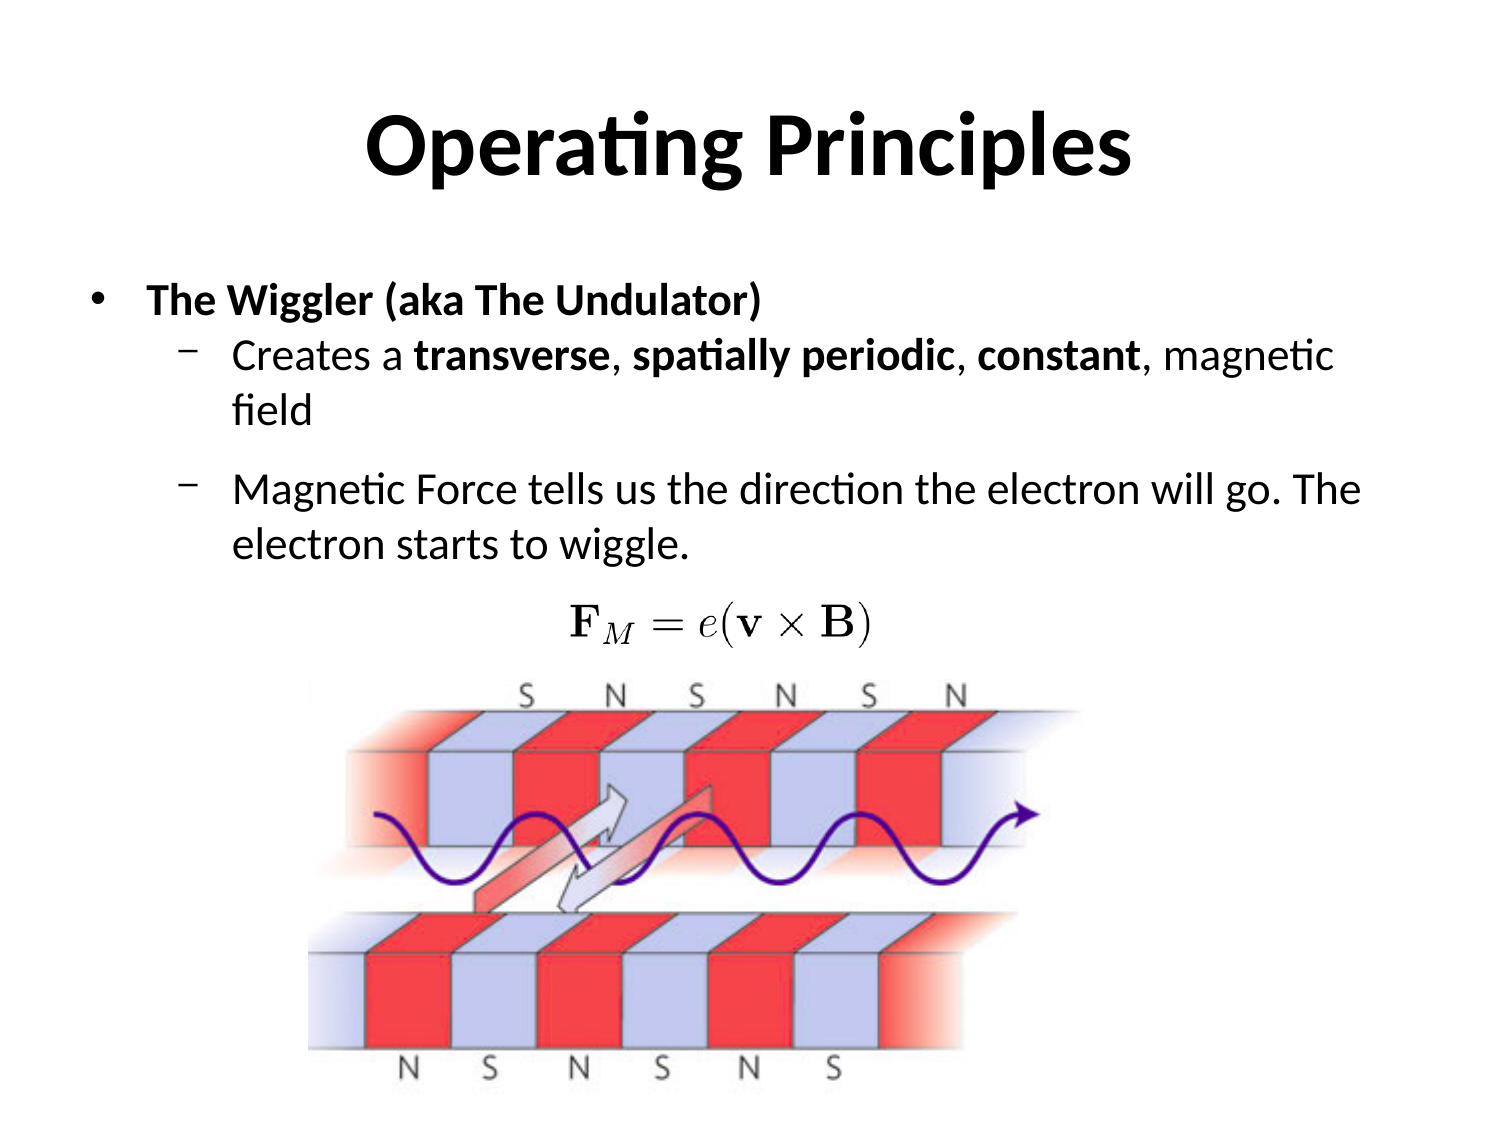

# Operating Principles
The Wiggler (aka The Undulator)
Creates a transverse, spatially periodic, constant, magnetic field
Magnetic Force tells us the direction the electron will go. The electron starts to wiggle.